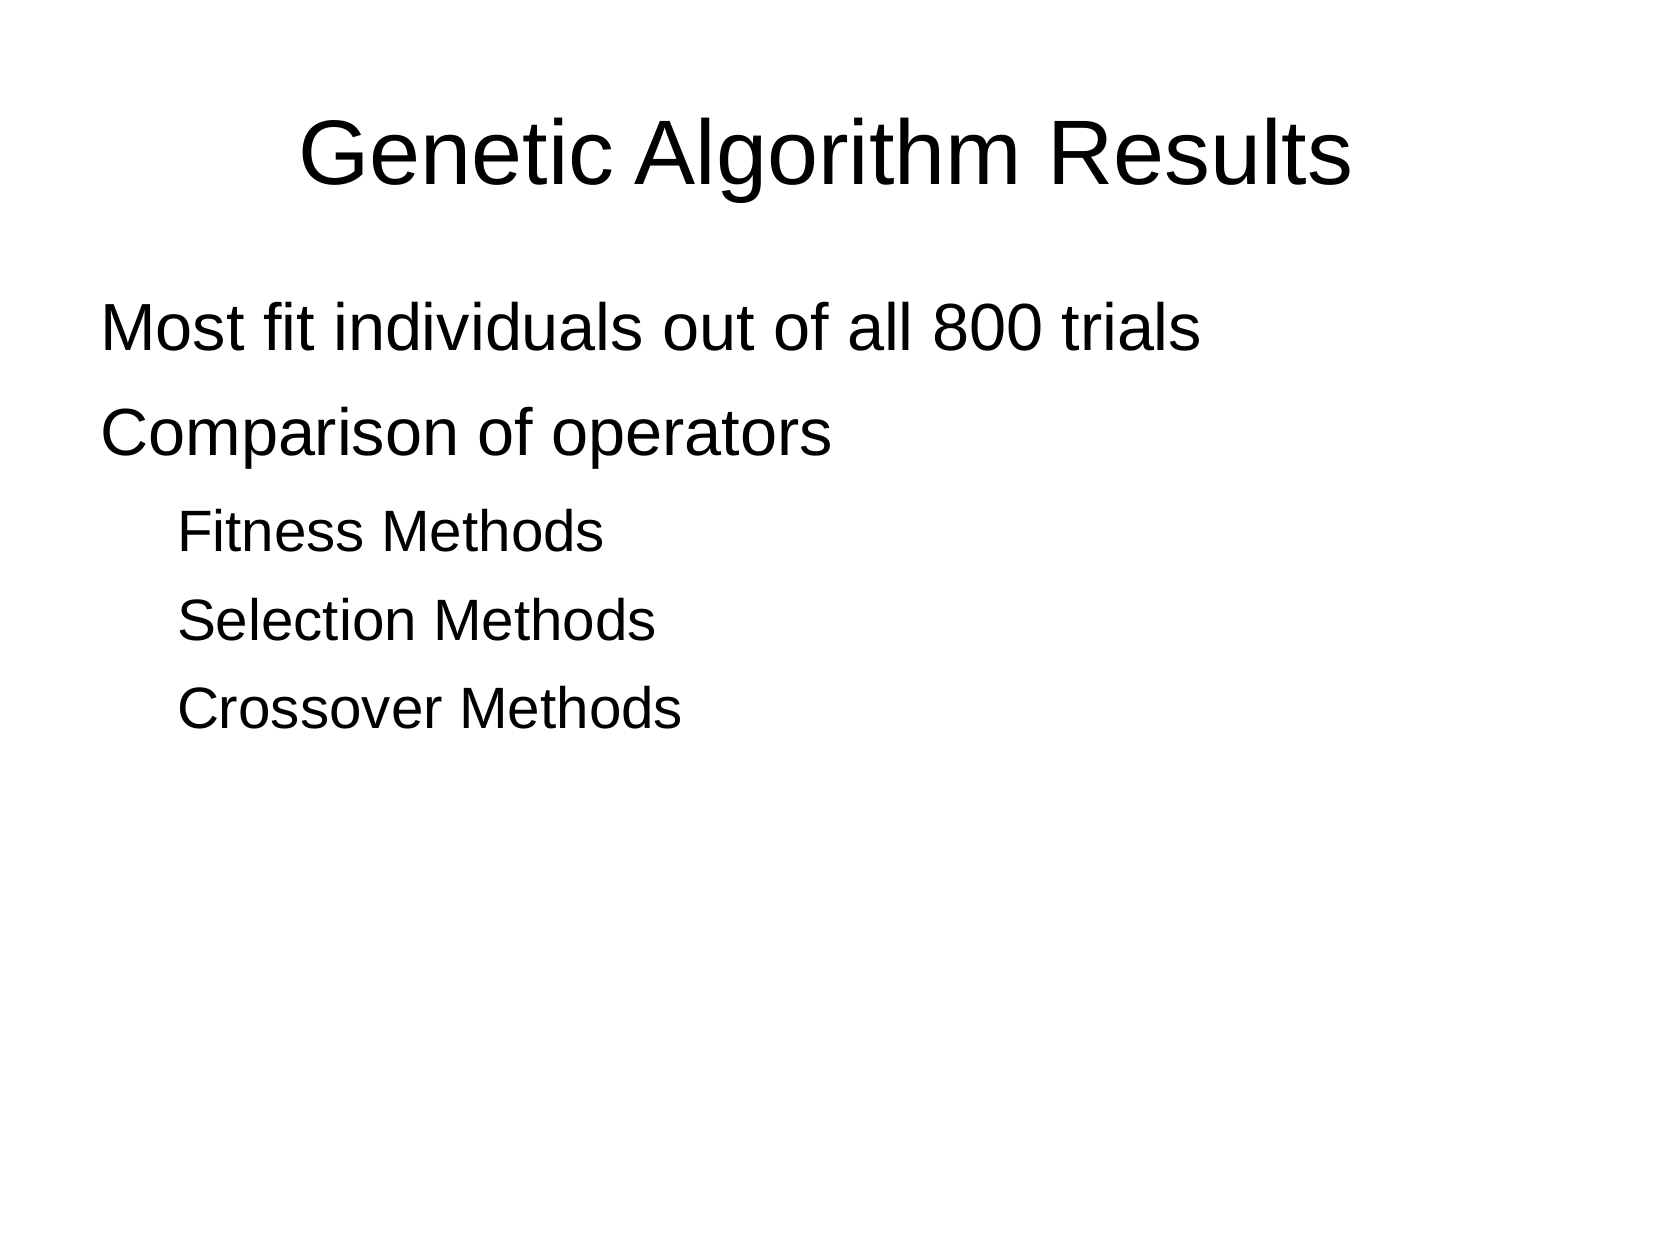

# Genetic Algorithm Results
Most fit individuals out of all 800 trials
Comparison of operators
Fitness Methods
Selection Methods
Crossover Methods